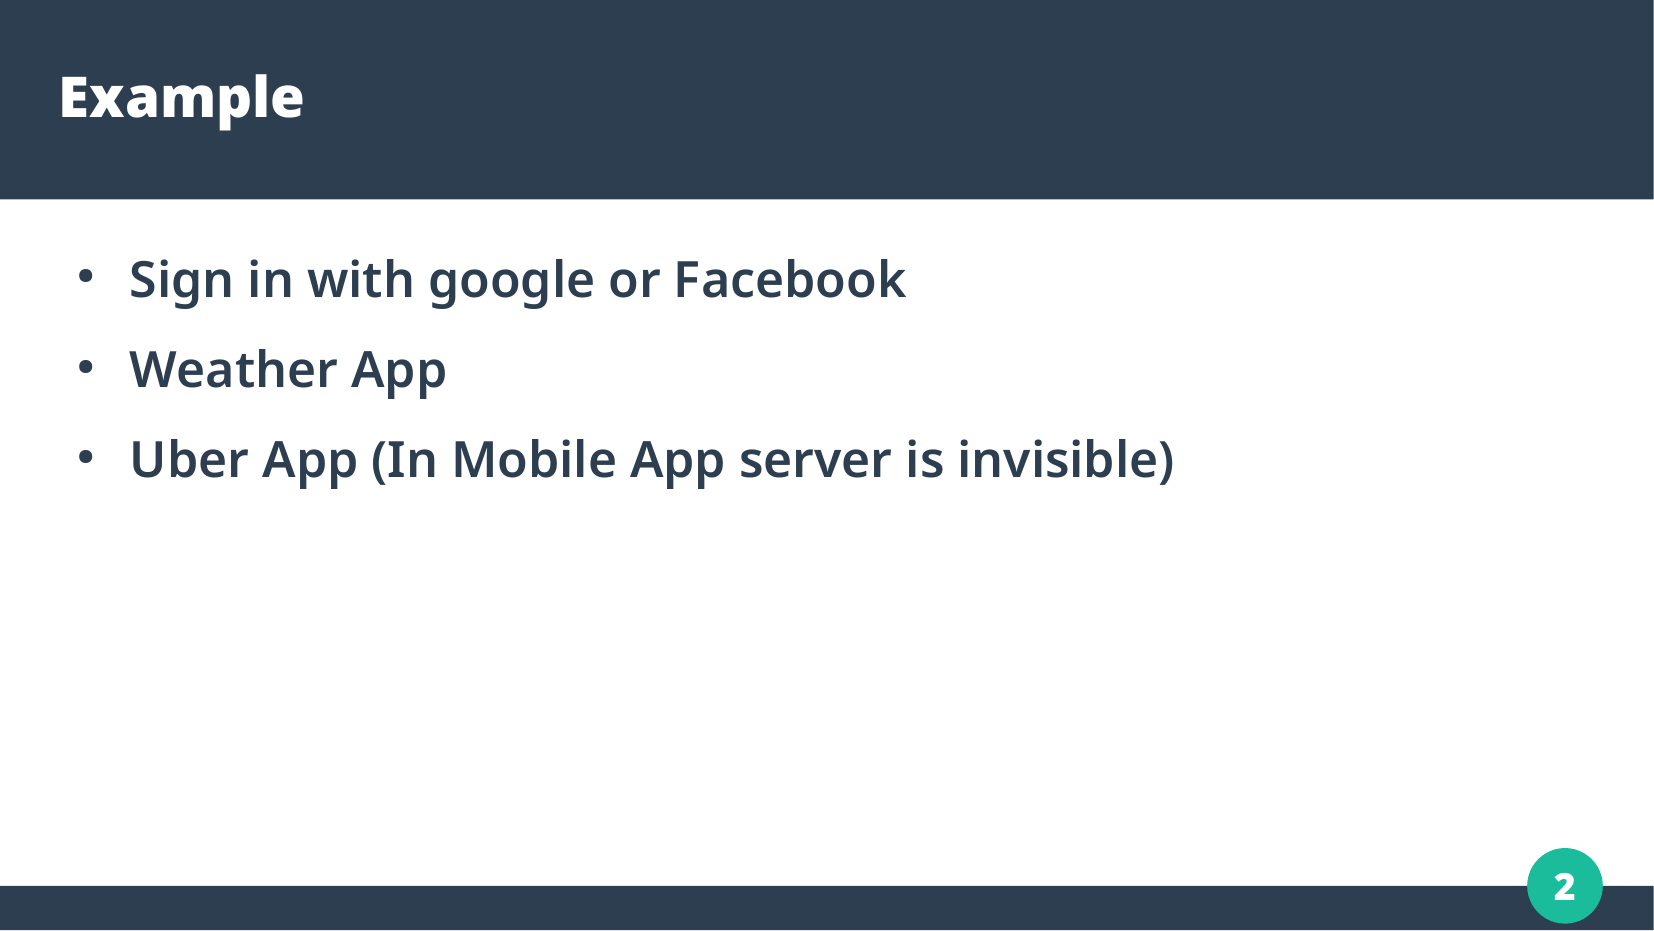

# Example
Sign in with google or Facebook
Weather App
Uber App (In Mobile App server is invisible)